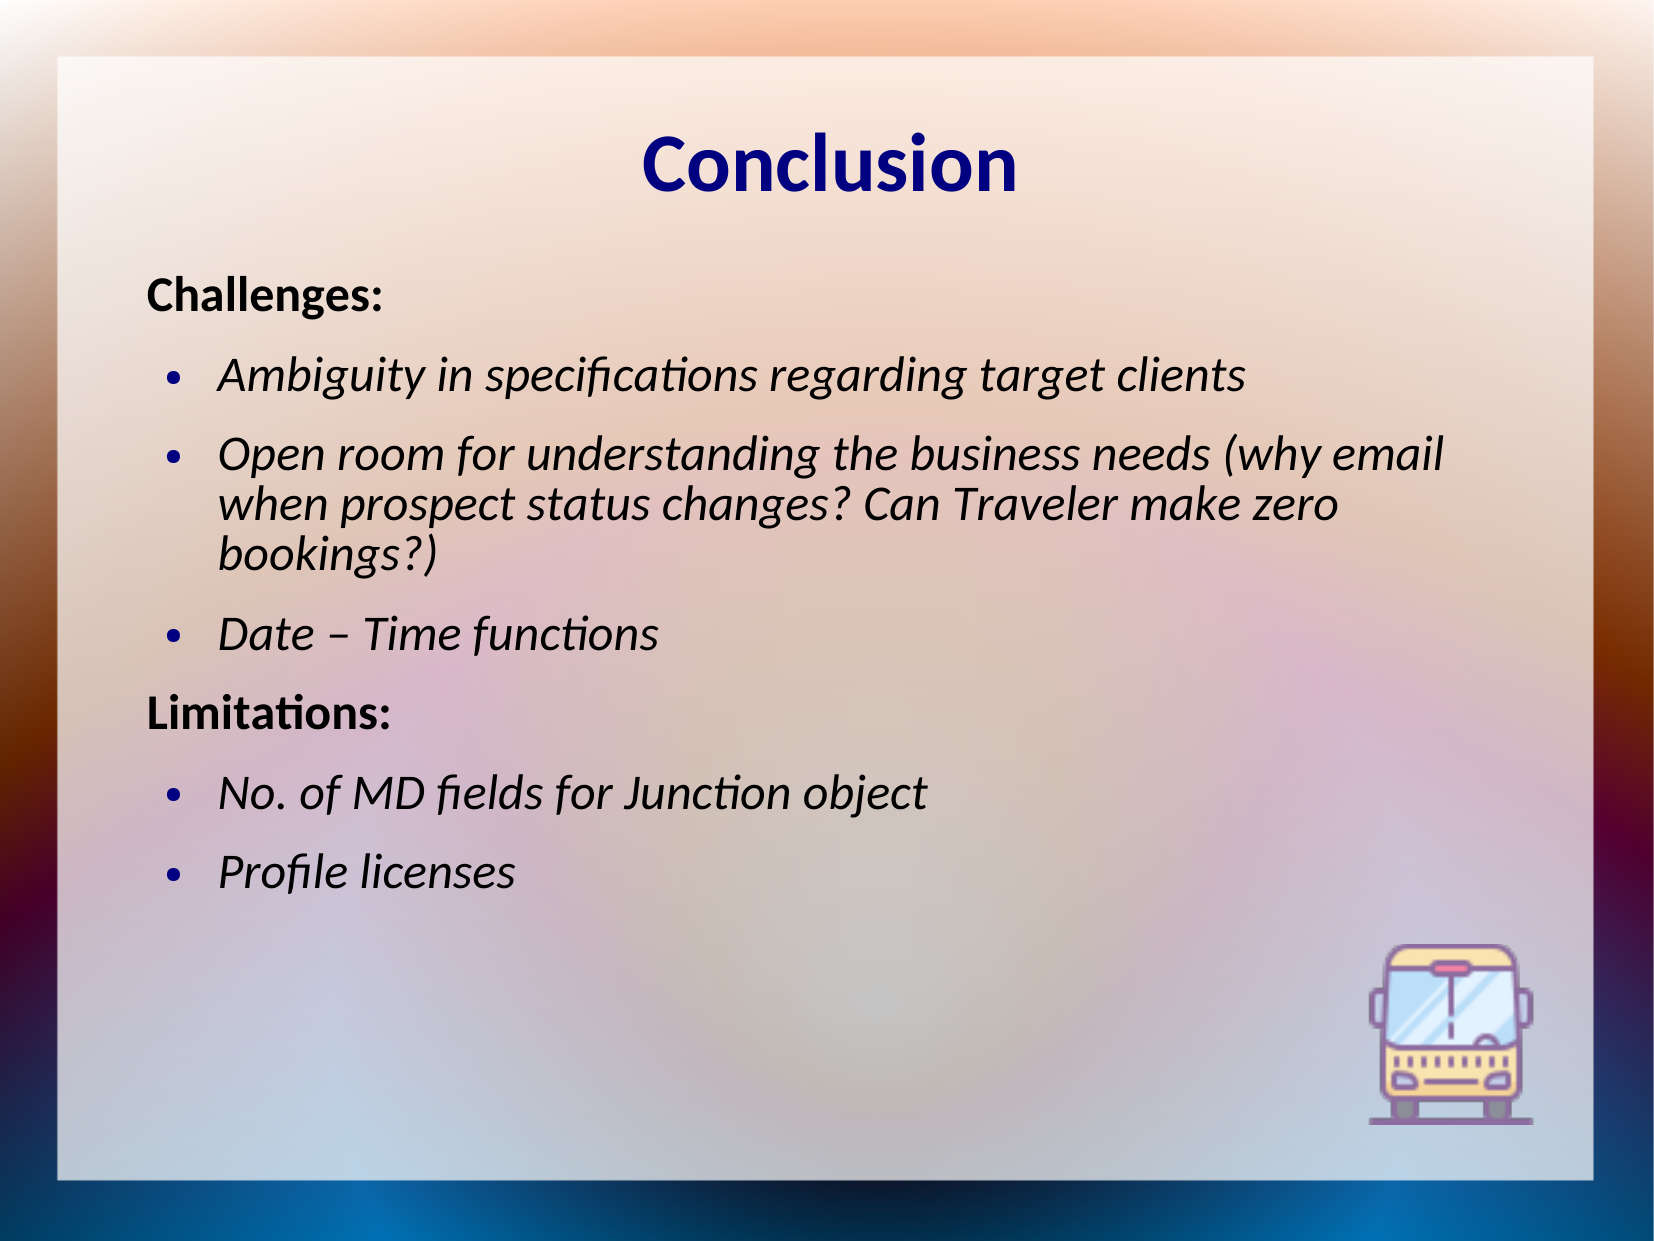

# Conclusion
Challenges:
Ambiguity in specifications regarding target clients
Open room for understanding the business needs (why email when prospect status changes? Can Traveler make zero bookings?)
Date – Time functions
Limitations:
No. of MD fields for Junction object
Profile licenses